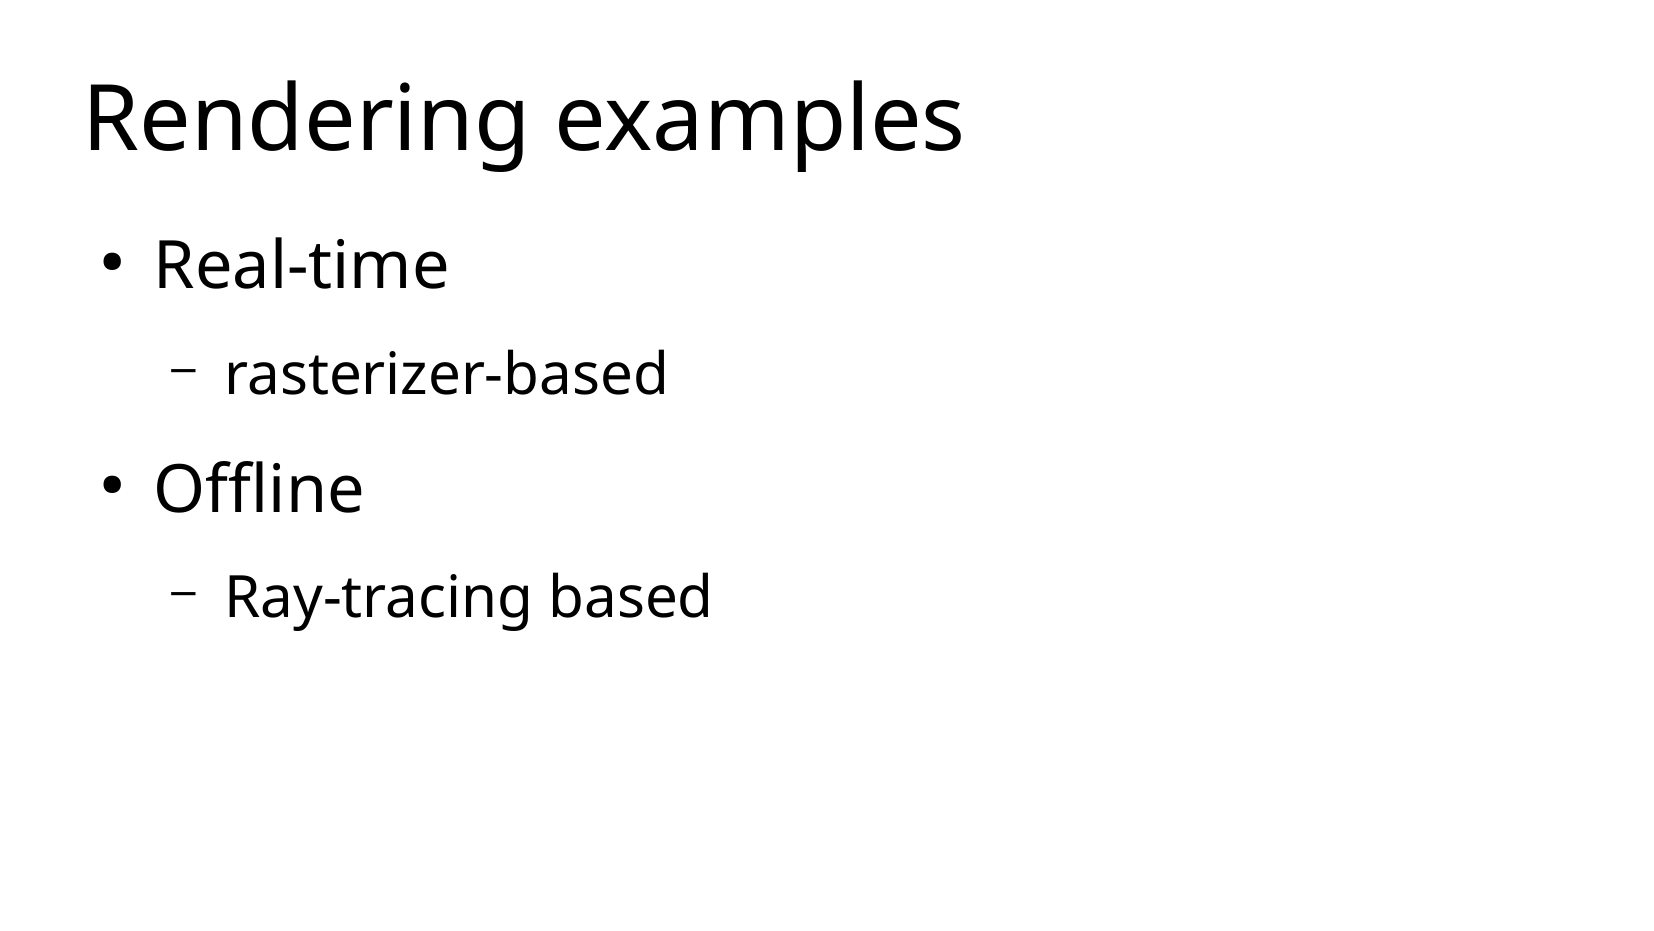

# Rendering examples
Real-time
rasterizer-based
Offline
Ray-tracing based